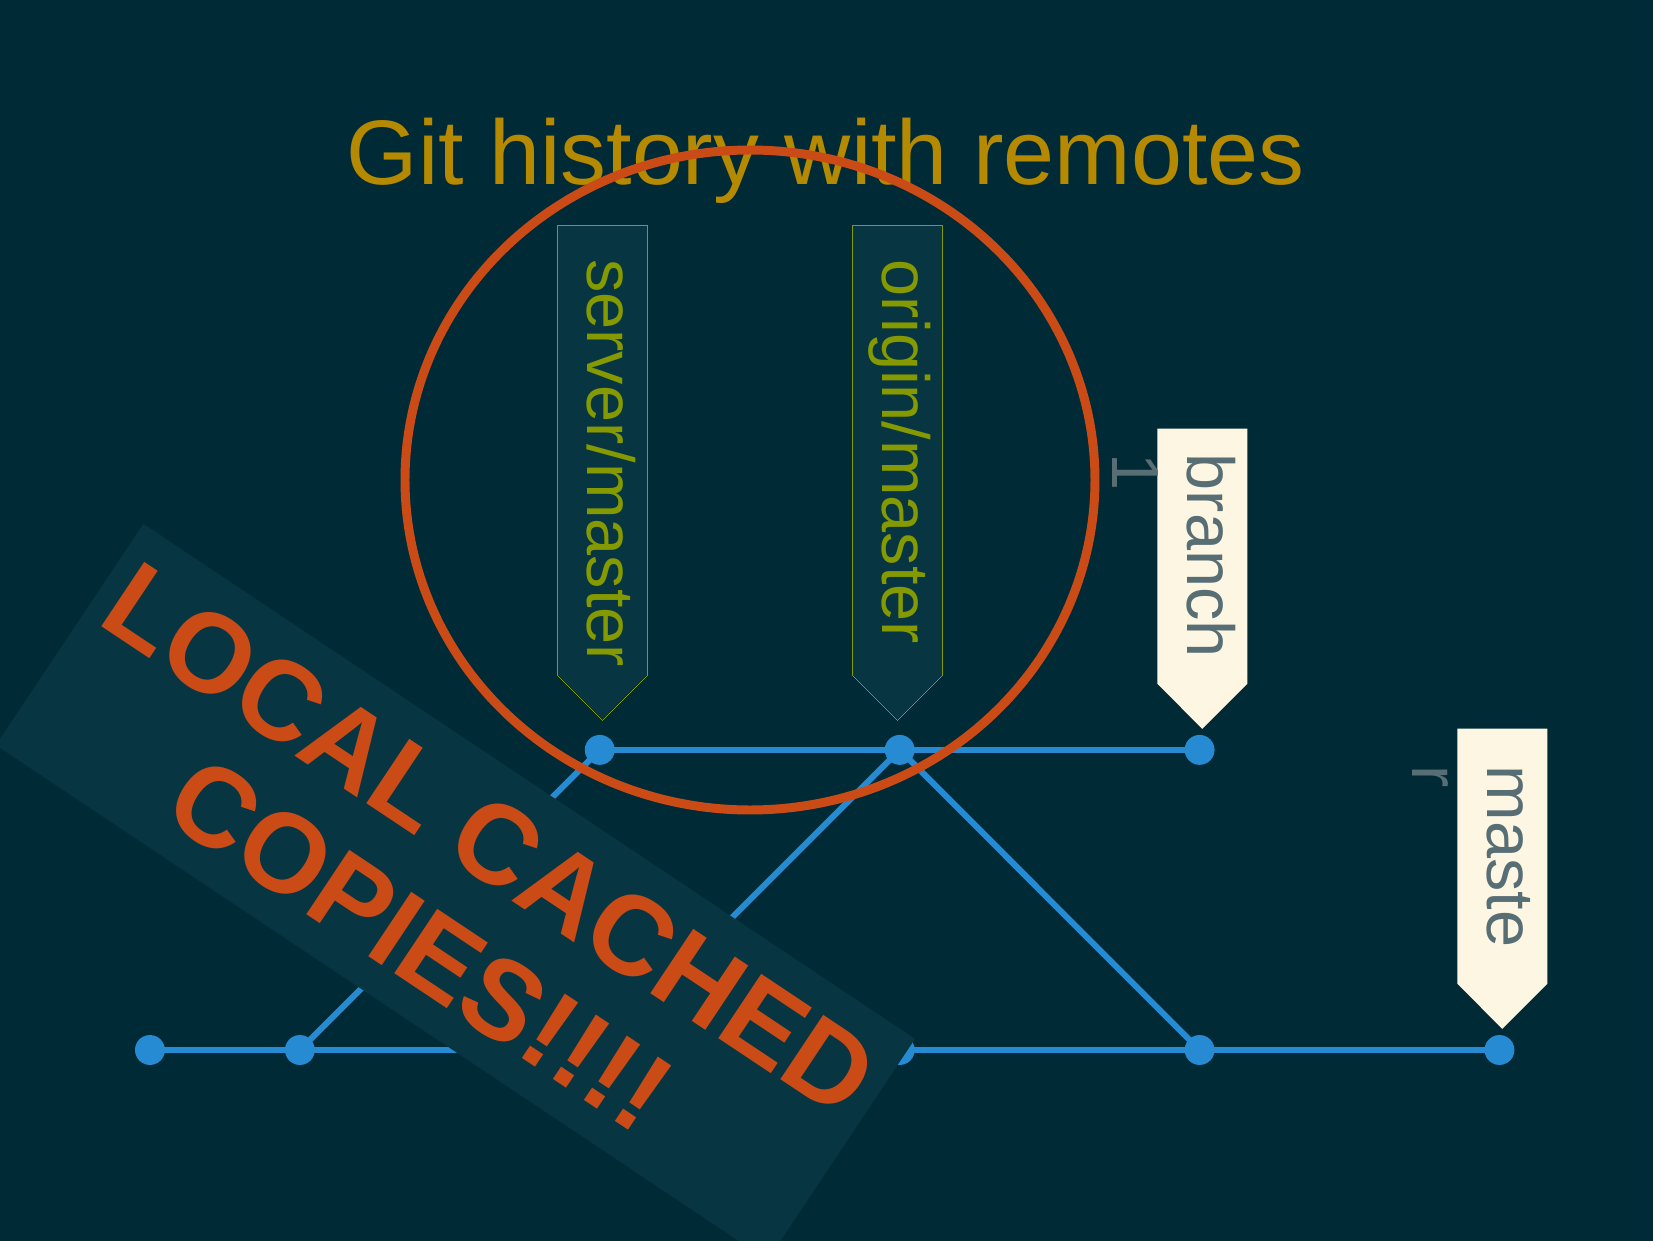

# Git history with remotes
server/master
origin/master
branch1
master
LOCAL CACHED
COPIES!!!!